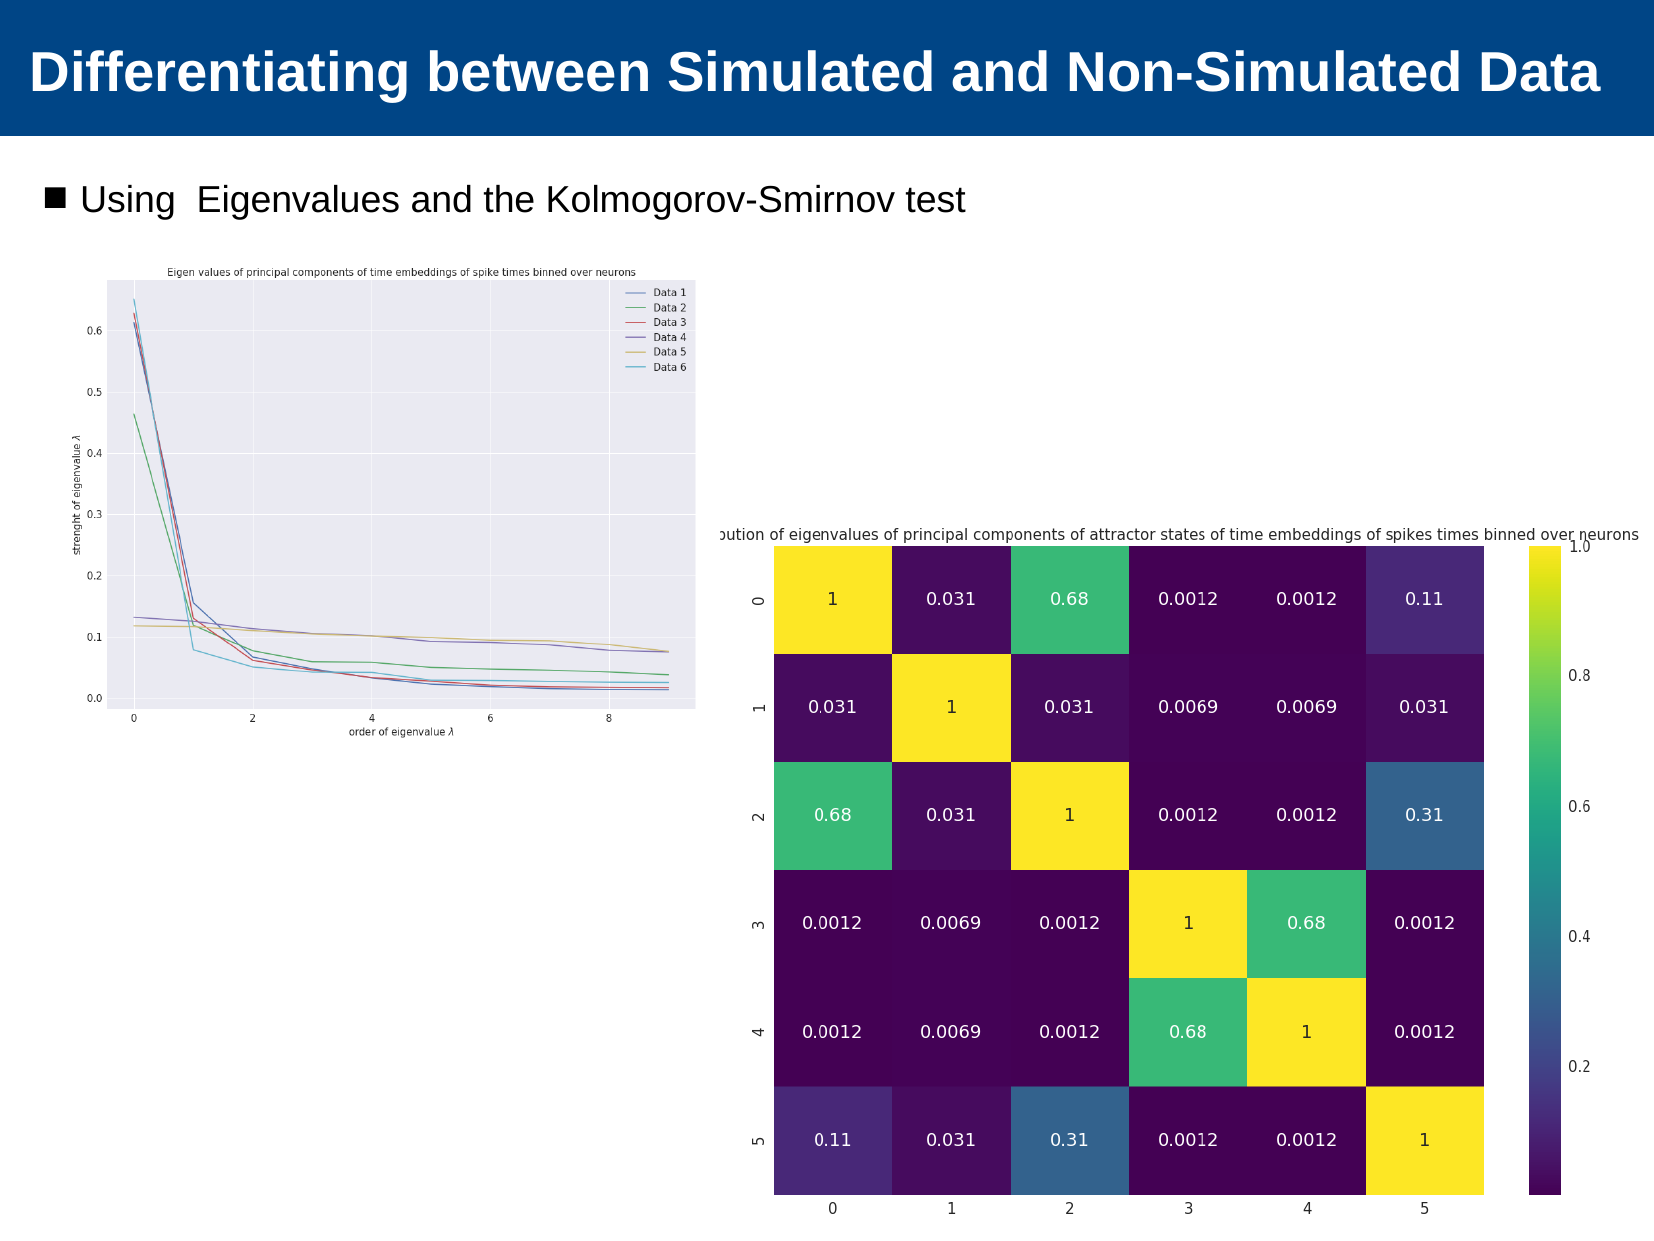

Differentiating between Simulated and Non-Simulated Data
Using Eigenvalues and the Kolmogorov-Smirnov test